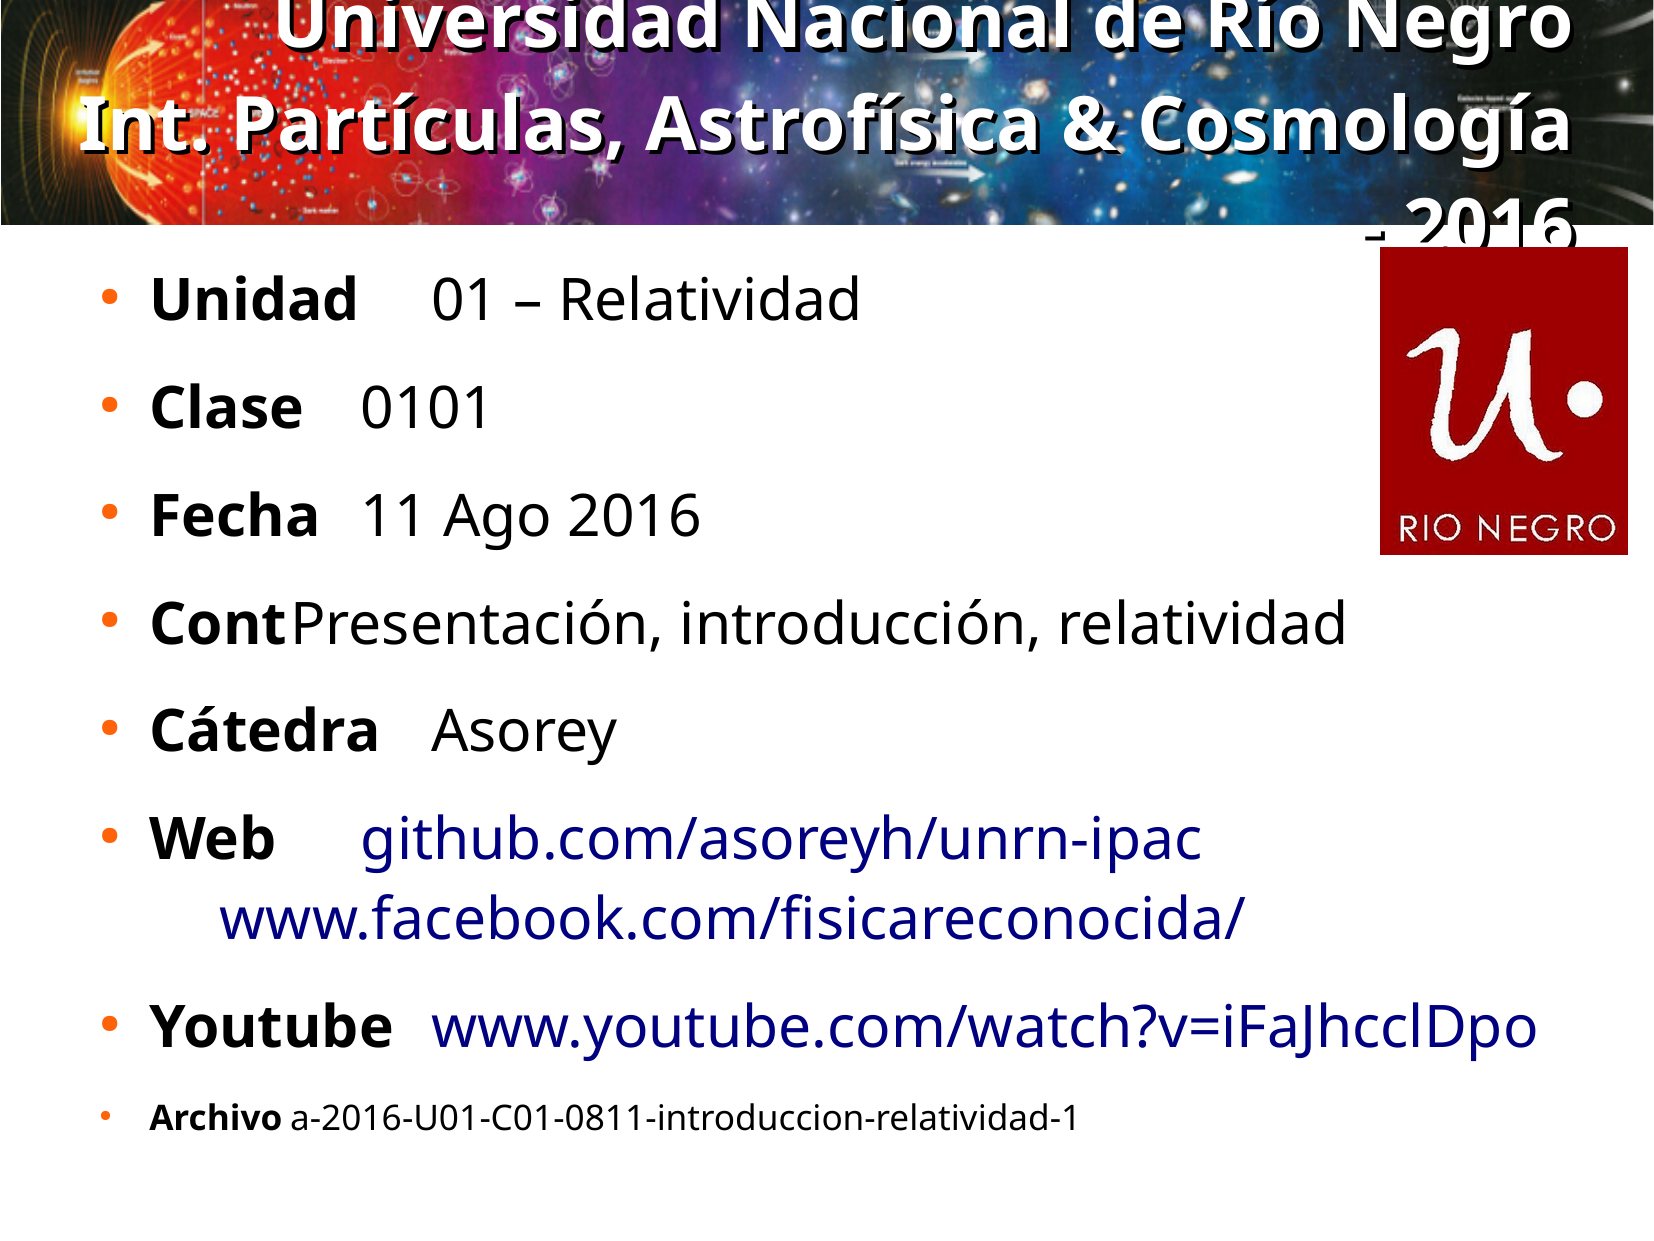

# Universidad Nacional de Río Negro Int. Partículas, Astrofísica & Cosmología - 2016
Unidad 		01 – Relatividad
Clase			0101
Fecha		11 Ago 2016
Cont			Presentación, introducción, relatividad
Cátedra		Asorey
Web 			github.com/asoreyh/unrn-ipac
				www.facebook.com/fisicareconocida/
Youtube	www.youtube.com/watch?v=iFaJhcclDpo
Archivo			a-2016-U01-C01-0811-introduccion-relatividad-1